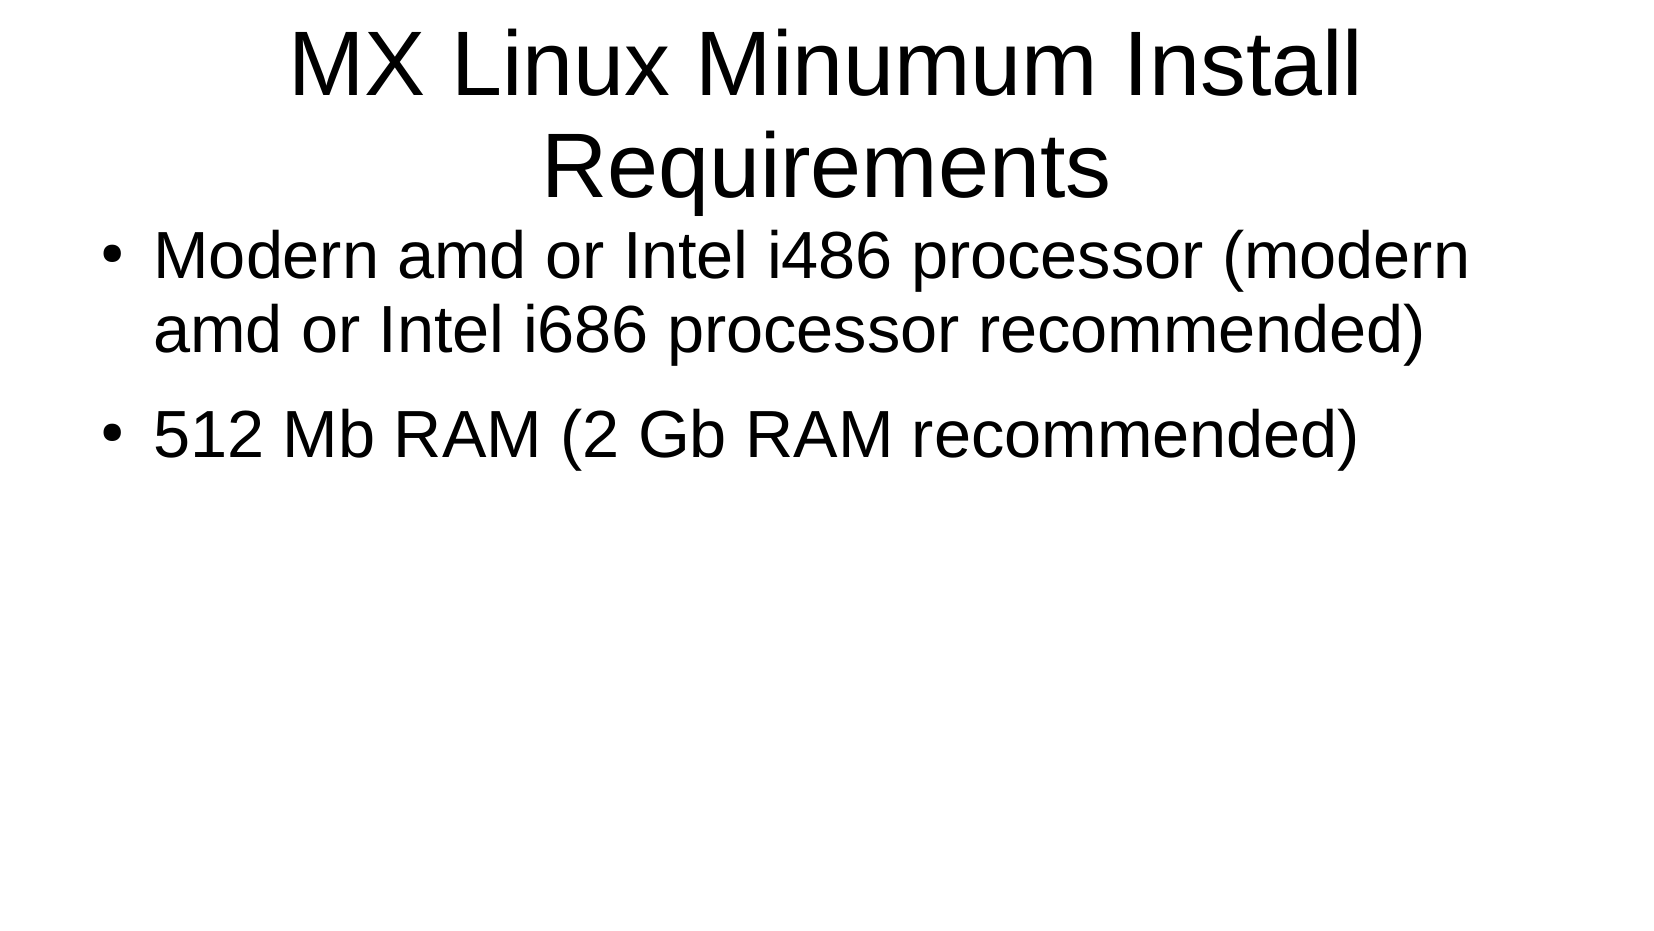

# MX Linux Minumum Install Requirements
Modern amd or Intel i486 processor (modern amd or Intel i686 processor recommended)
512 Mb RAM (2 Gb RAM recommended)